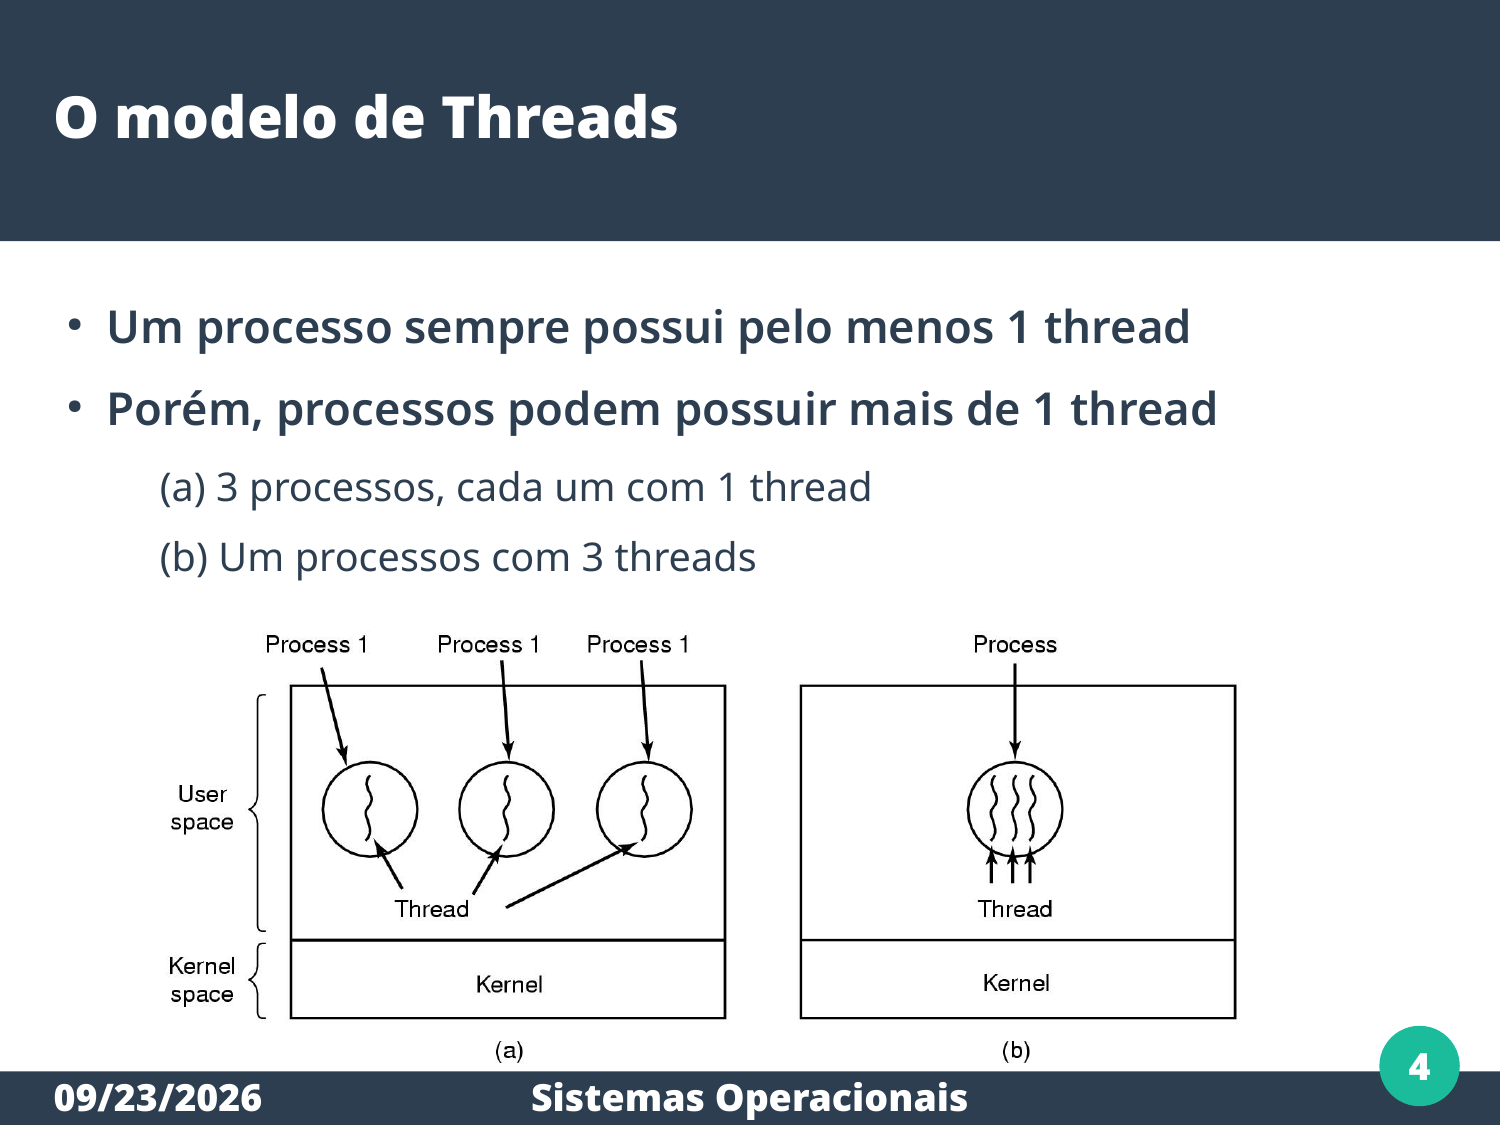

# O modelo de Threads
Um processo sempre possui pelo menos 1 thread
Porém, processos podem possuir mais de 1 thread
(a) 3 processos, cada um com 1 thread
(b) Um processos com 3 threads
4
Sistemas Operacionais